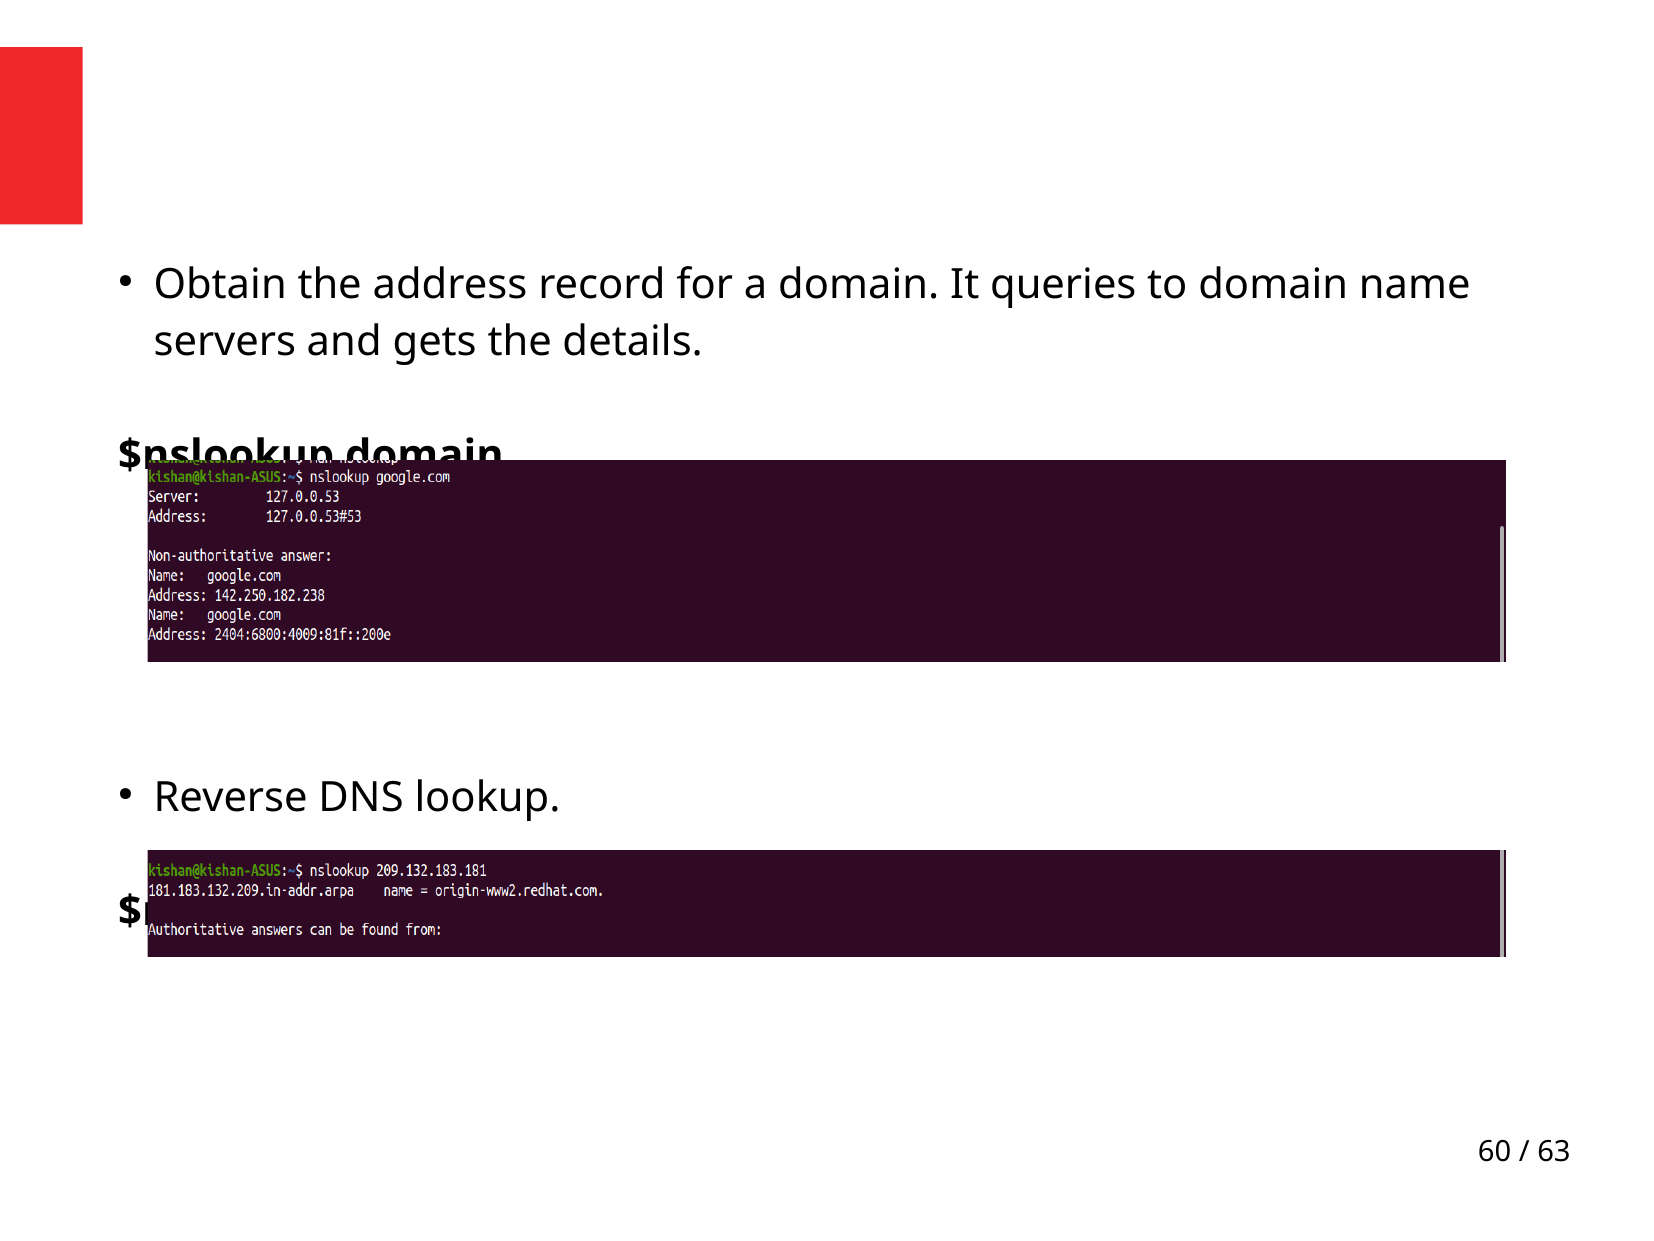

# Obtain the address record for a domain. It queries to domain name servers and gets the details.
$nslookup domain
Reverse DNS lookup.
$nslookup IP Address
60